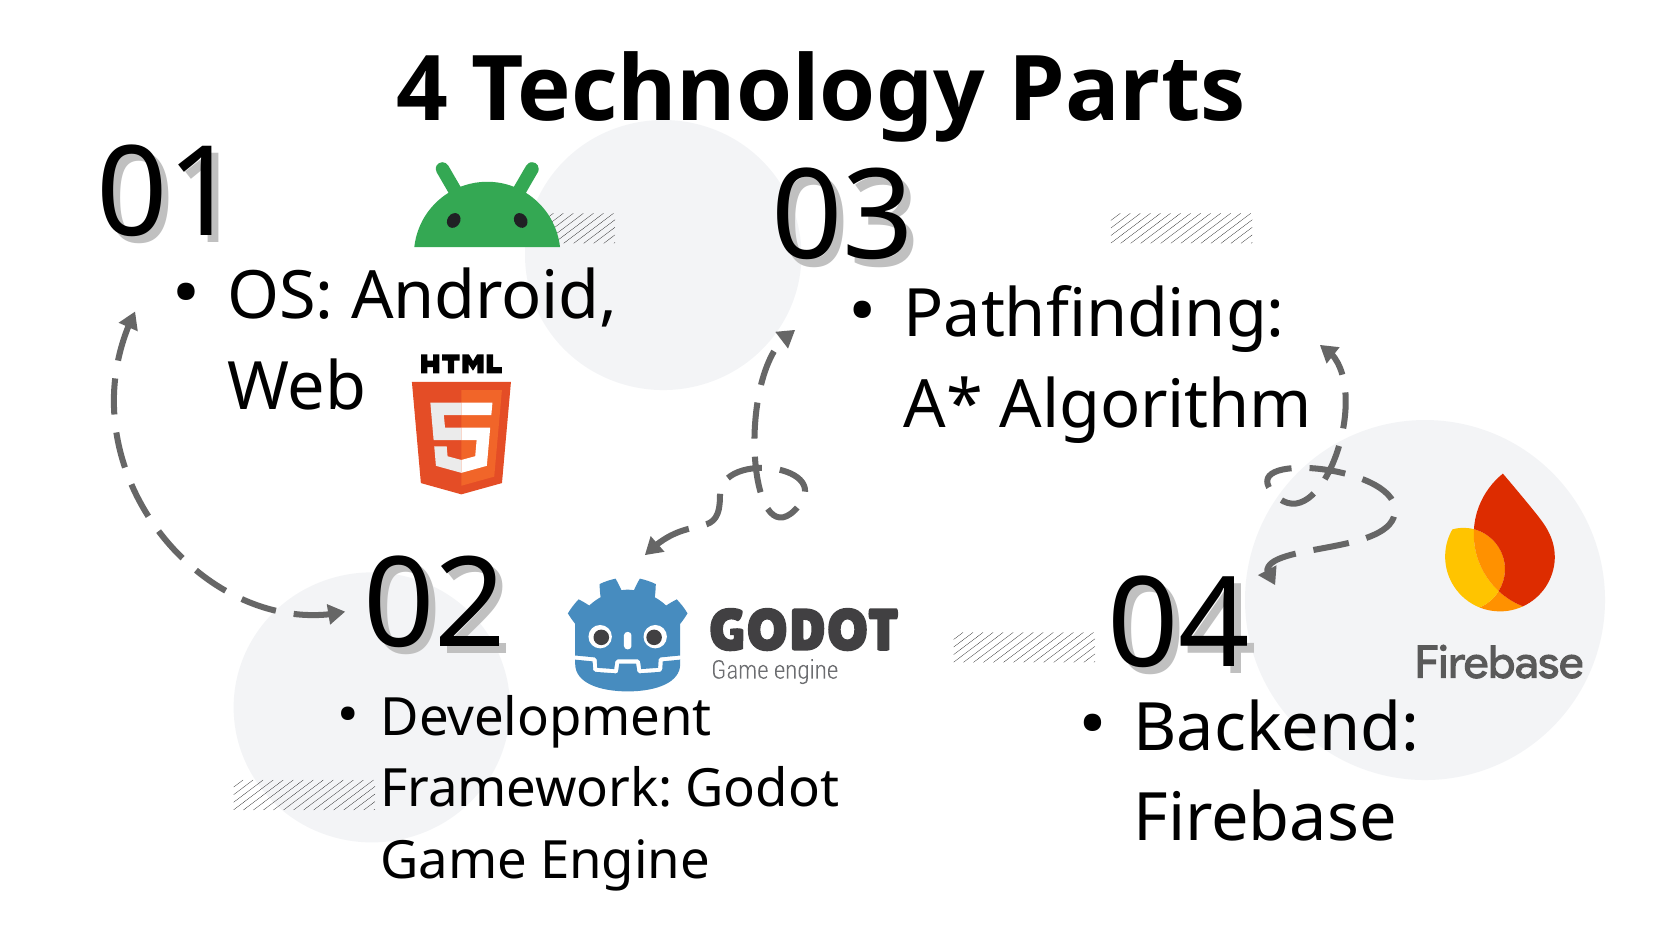

# 4 Technology Parts
01
03
OS: Android, Web
Pathfinding:
A* Algorithm
02
04
Development Framework: Godot Game Engine
Backend: Firebase